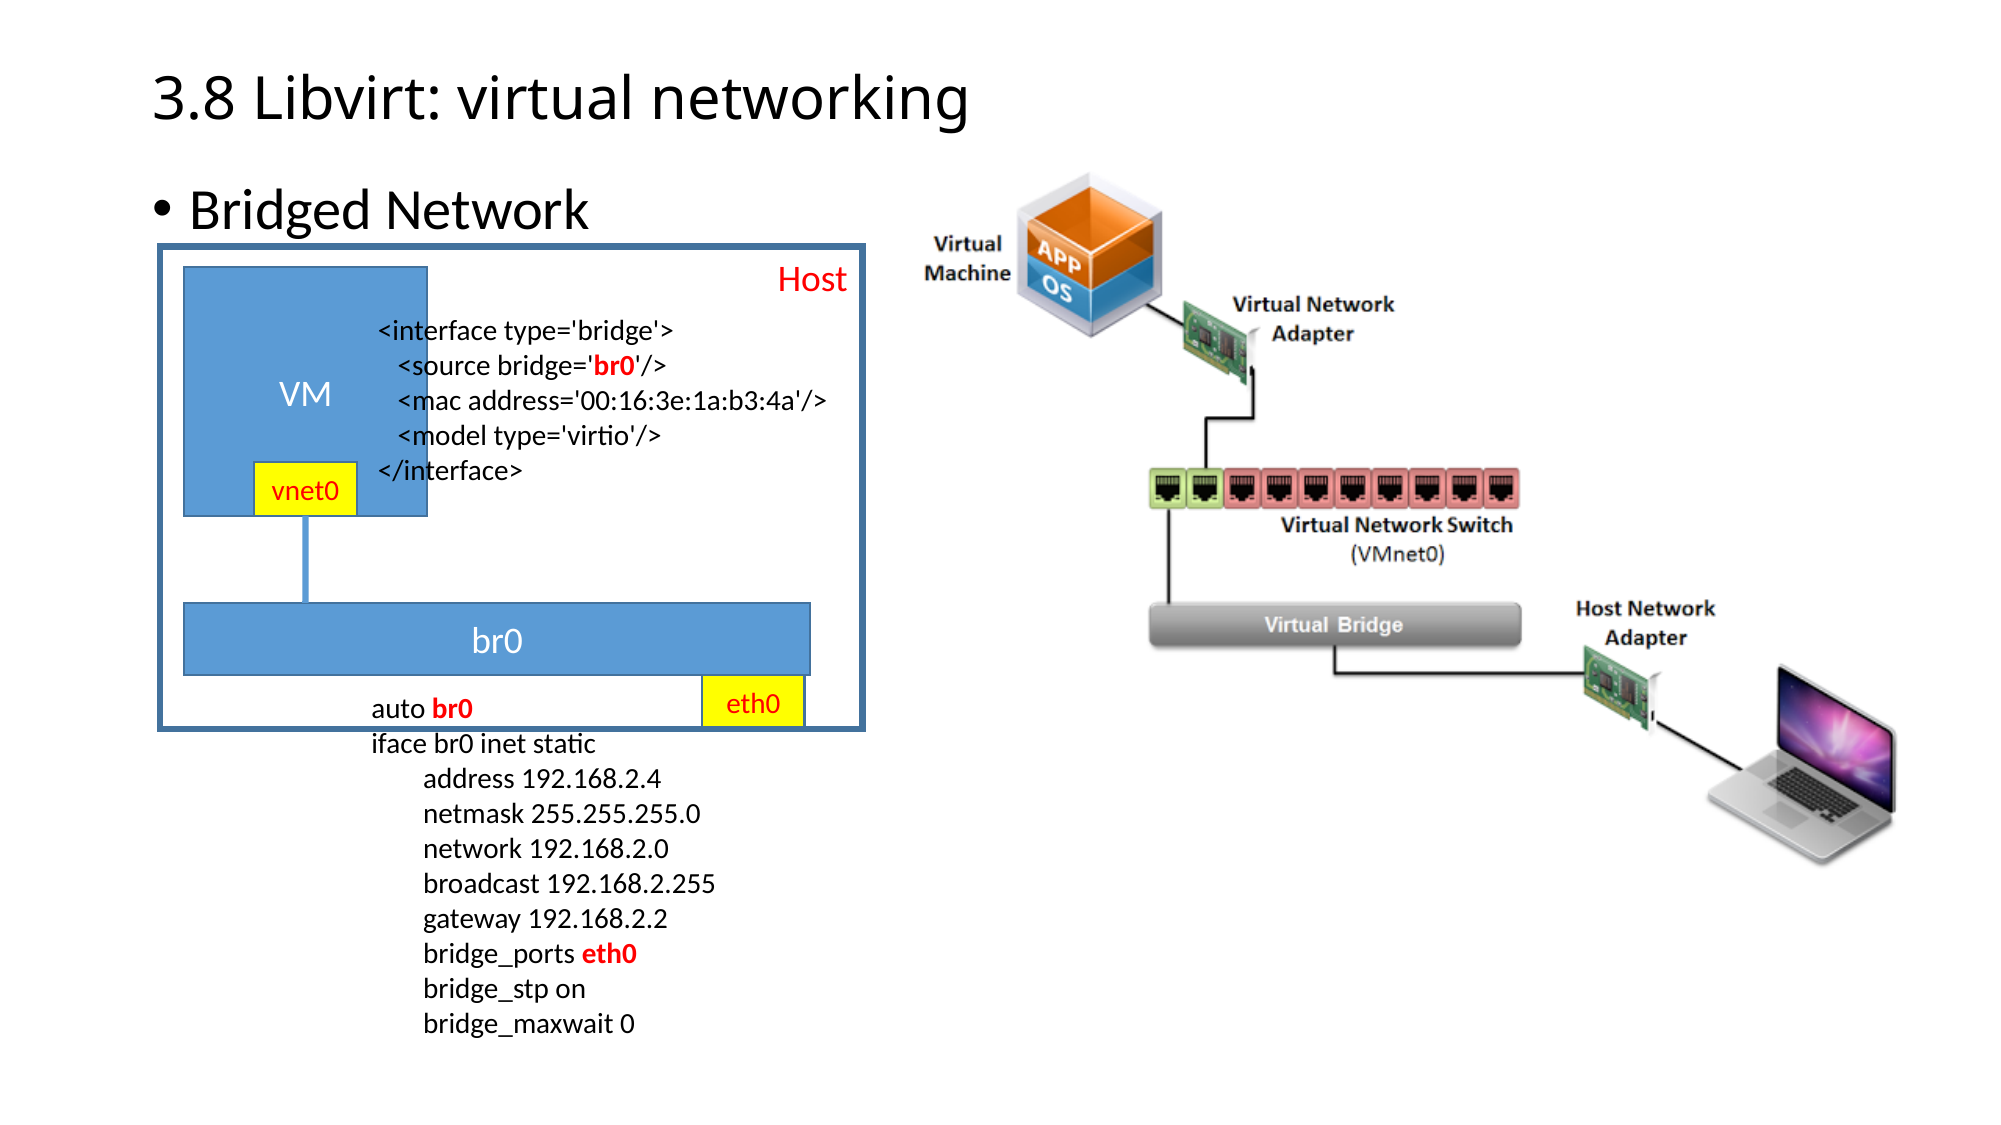

# 3.8 Libvirt: virtual networking
Bridged Network
Host
VM
 <interface type='bridge'>
 <source bridge='br0'/>
 <mac address='00:16:3e:1a:b3:4a'/>
 <model type='virtio'/>
 </interface>
vnet0
br0
eth0
 auto br0
 iface br0 inet static
 address 192.168.2.4
 netmask 255.255.255.0
 network 192.168.2.0
 broadcast 192.168.2.255
 gateway 192.168.2.2
 bridge_ports eth0
 bridge_stp on
 bridge_maxwait 0